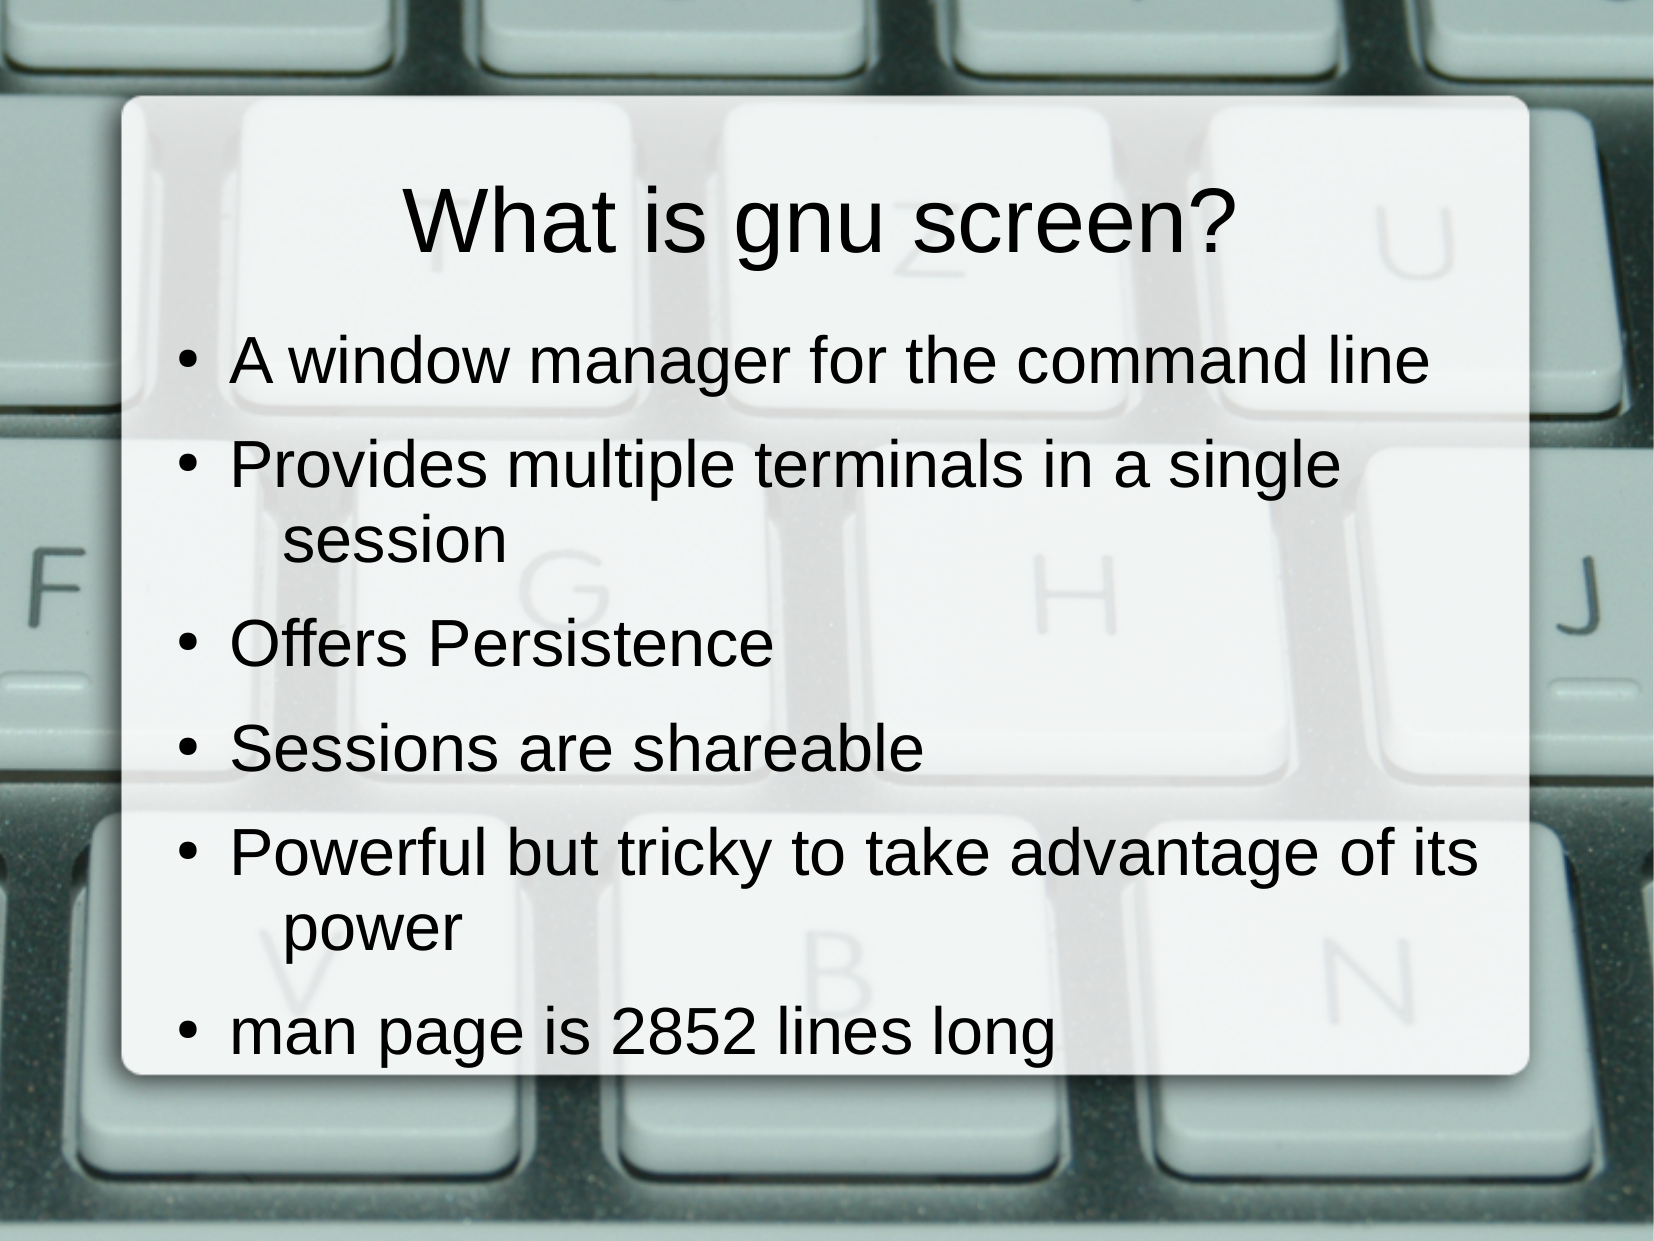

# What is gnu screen?
A window manager for the command line
Provides multiple terminals in a single session
Offers Persistence
Sessions are shareable
Powerful but tricky to take advantage of its power
man page is 2852 lines long